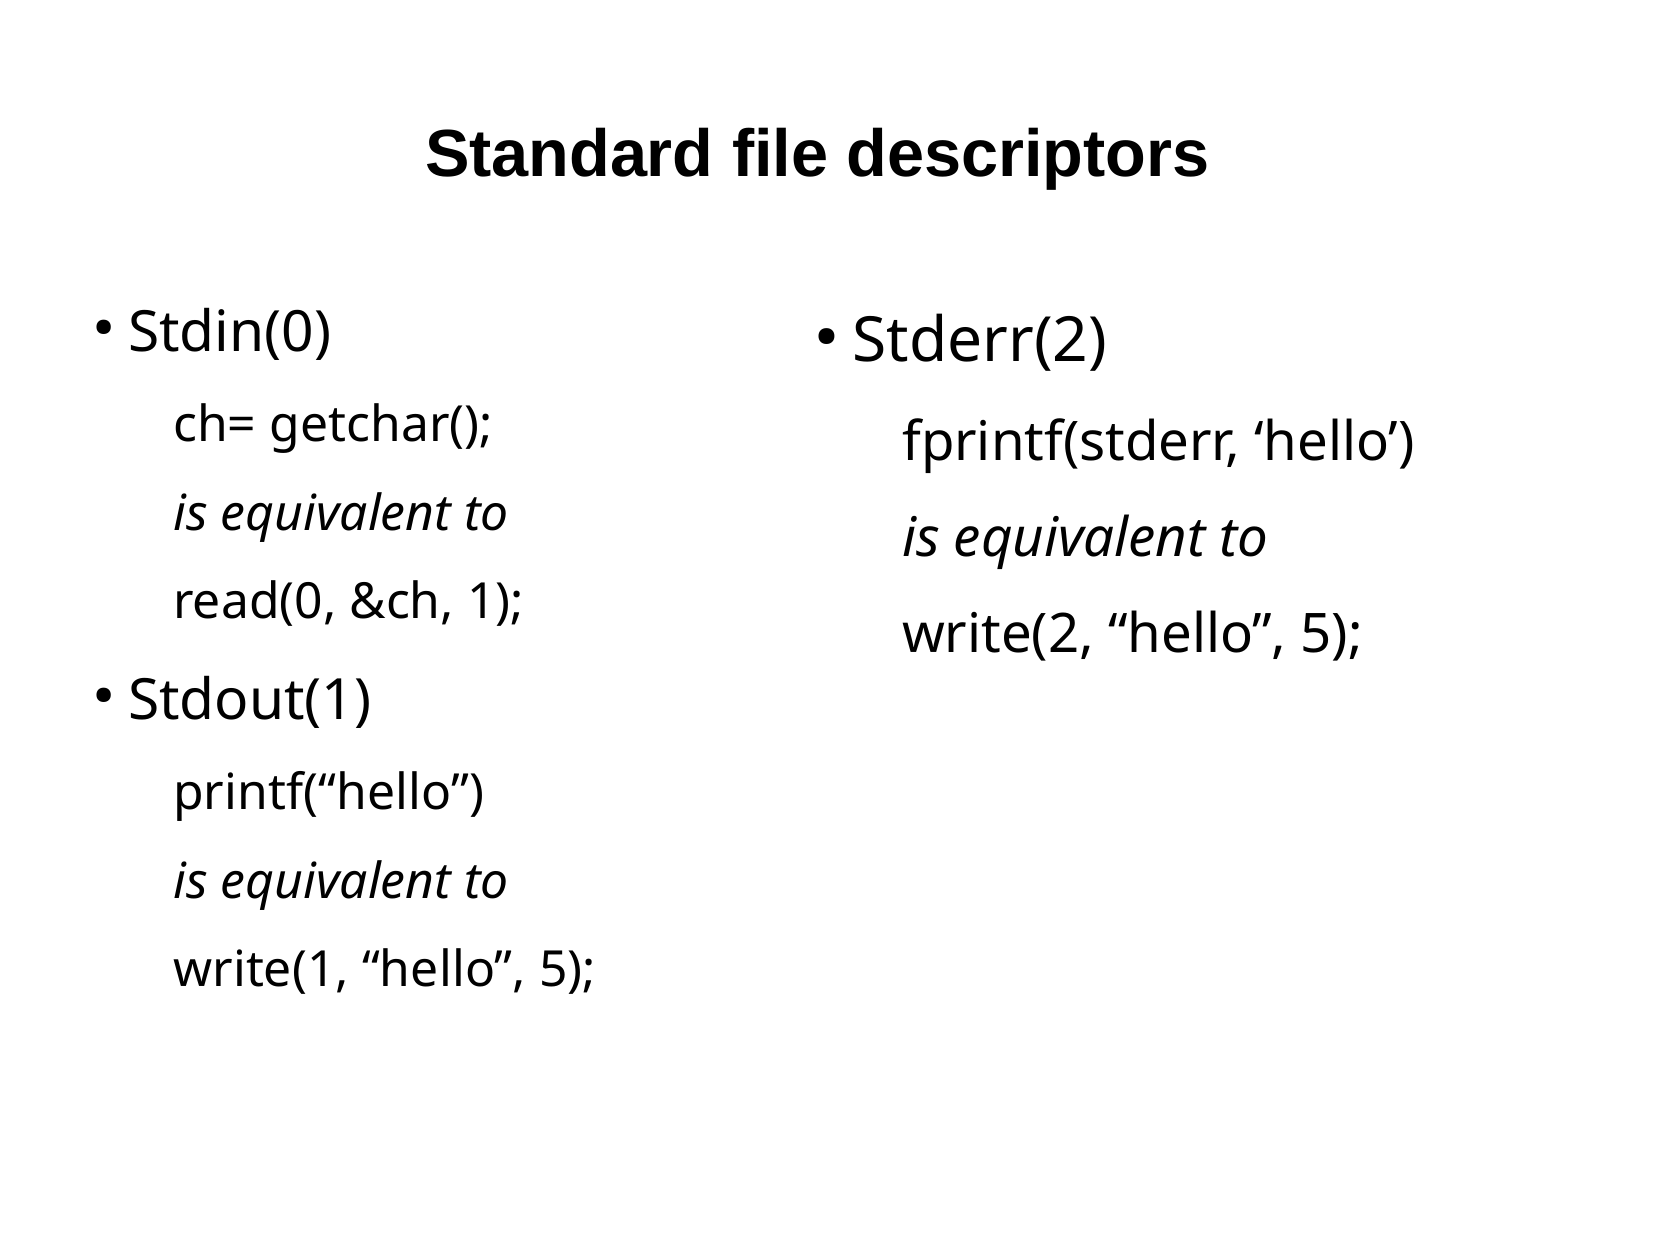

# Standard file descriptors
Stdin(0)
ch= getchar();
is equivalent to
read(0, &ch, 1);
Stdout(1)
printf(“hello”)
is equivalent to
write(1, “hello”, 5);
Stderr(2)
fprintf(stderr, ‘hello’)
is equivalent to
write(2, “hello”, 5);